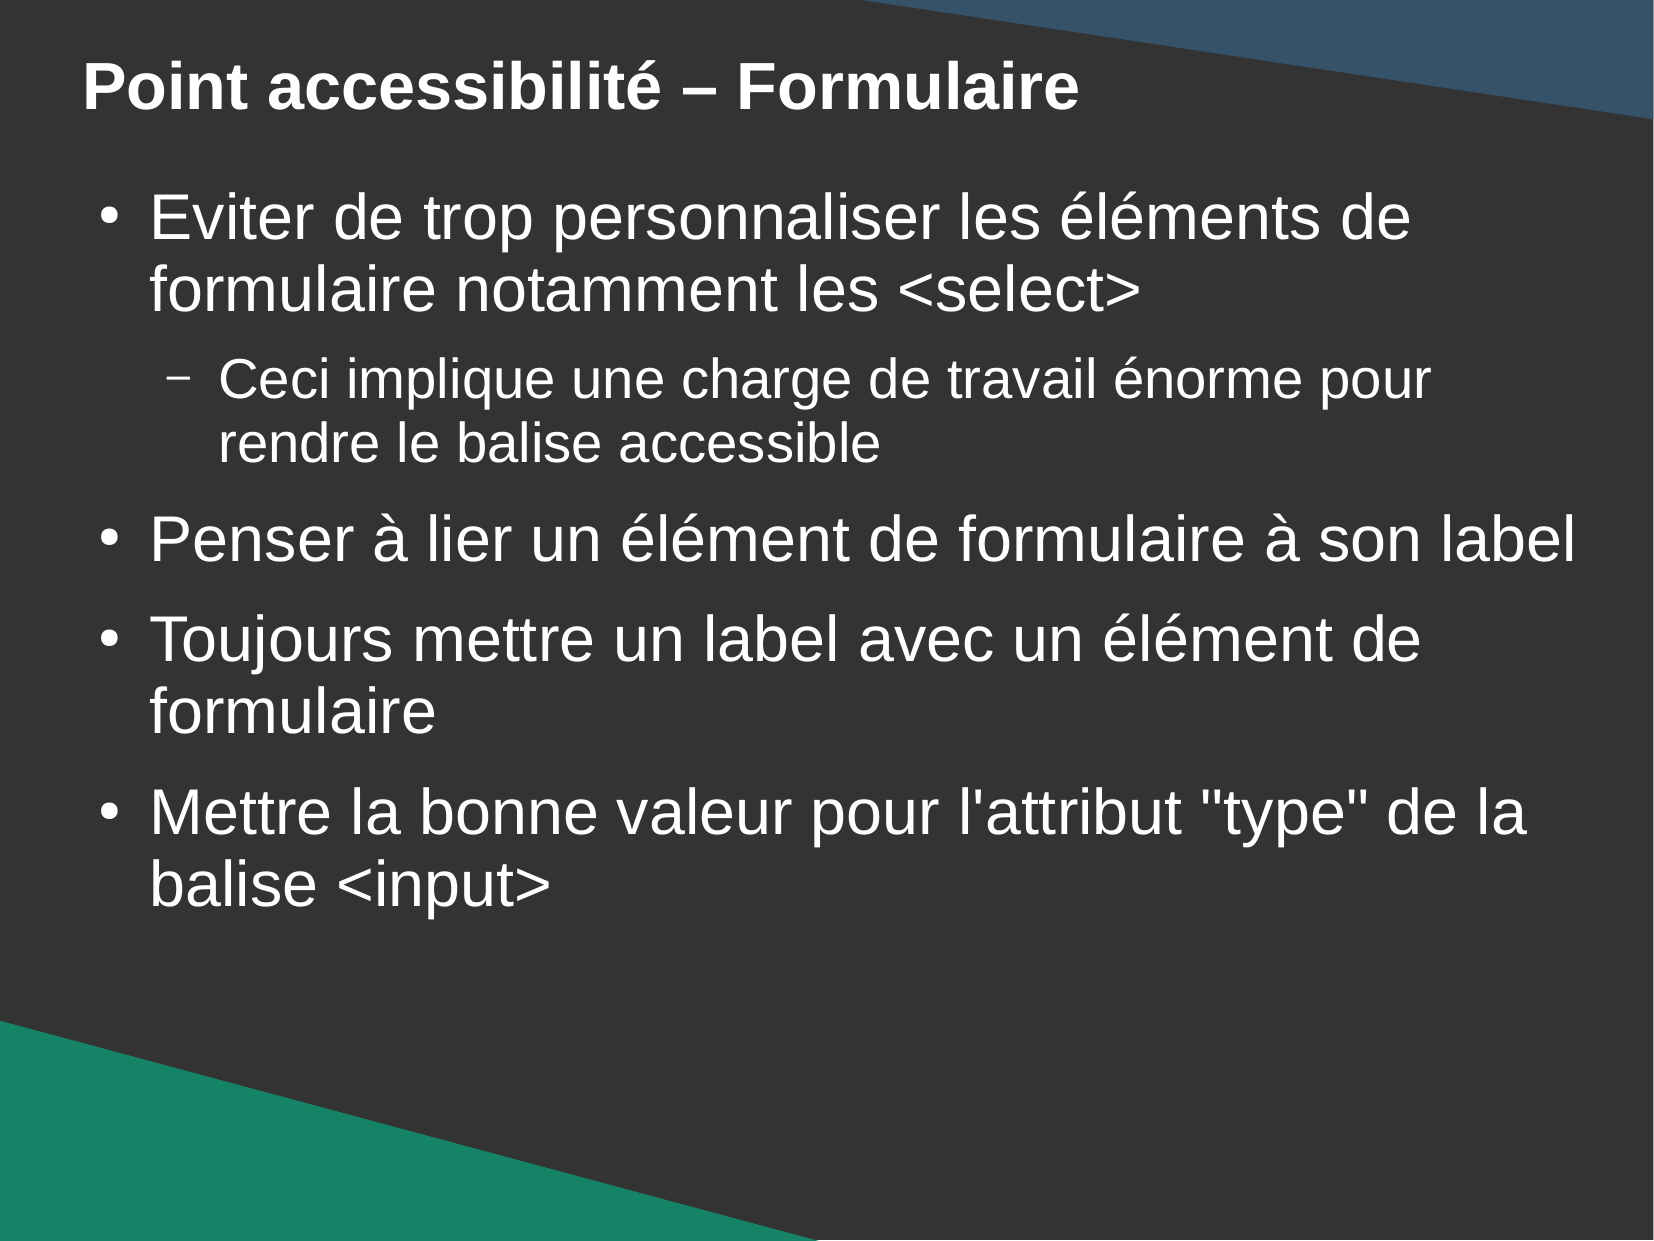

# Point accessibilité – Formulaire
Eviter de trop personnaliser les éléments de formulaire notamment les <select>
Ceci implique une charge de travail énorme pour rendre le balise accessible
Penser à lier un élément de formulaire à son label
Toujours mettre un label avec un élément de formulaire
Mettre la bonne valeur pour l'attribut "type" de la balise <input>